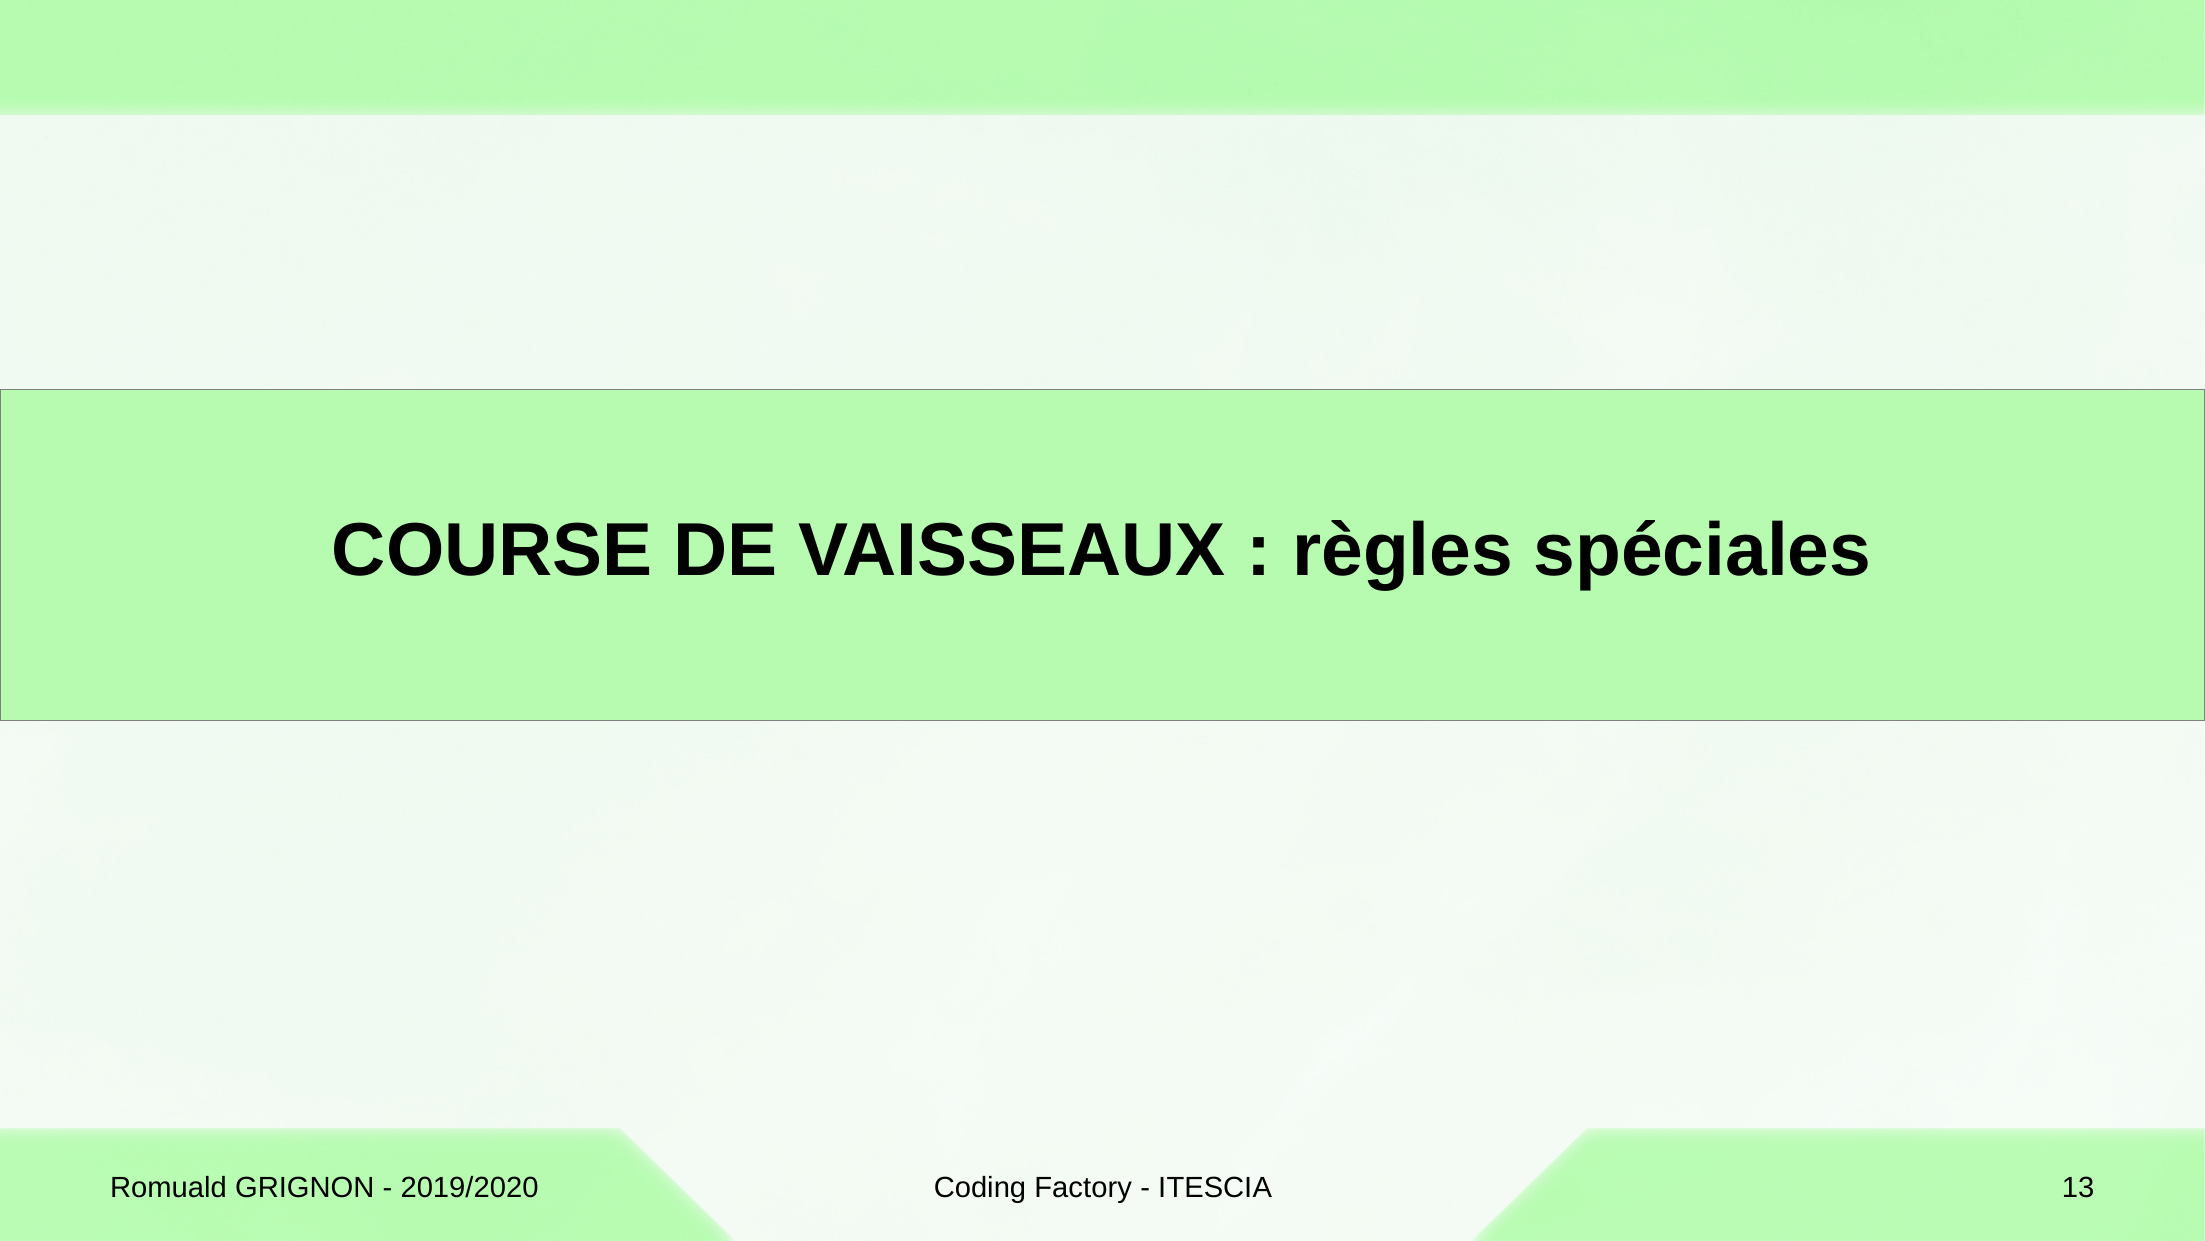

# COURSE DE VAISSEAUX : règles spéciales
Romuald GRIGNON - 2019/2020
Coding Factory - ITESCIA
13